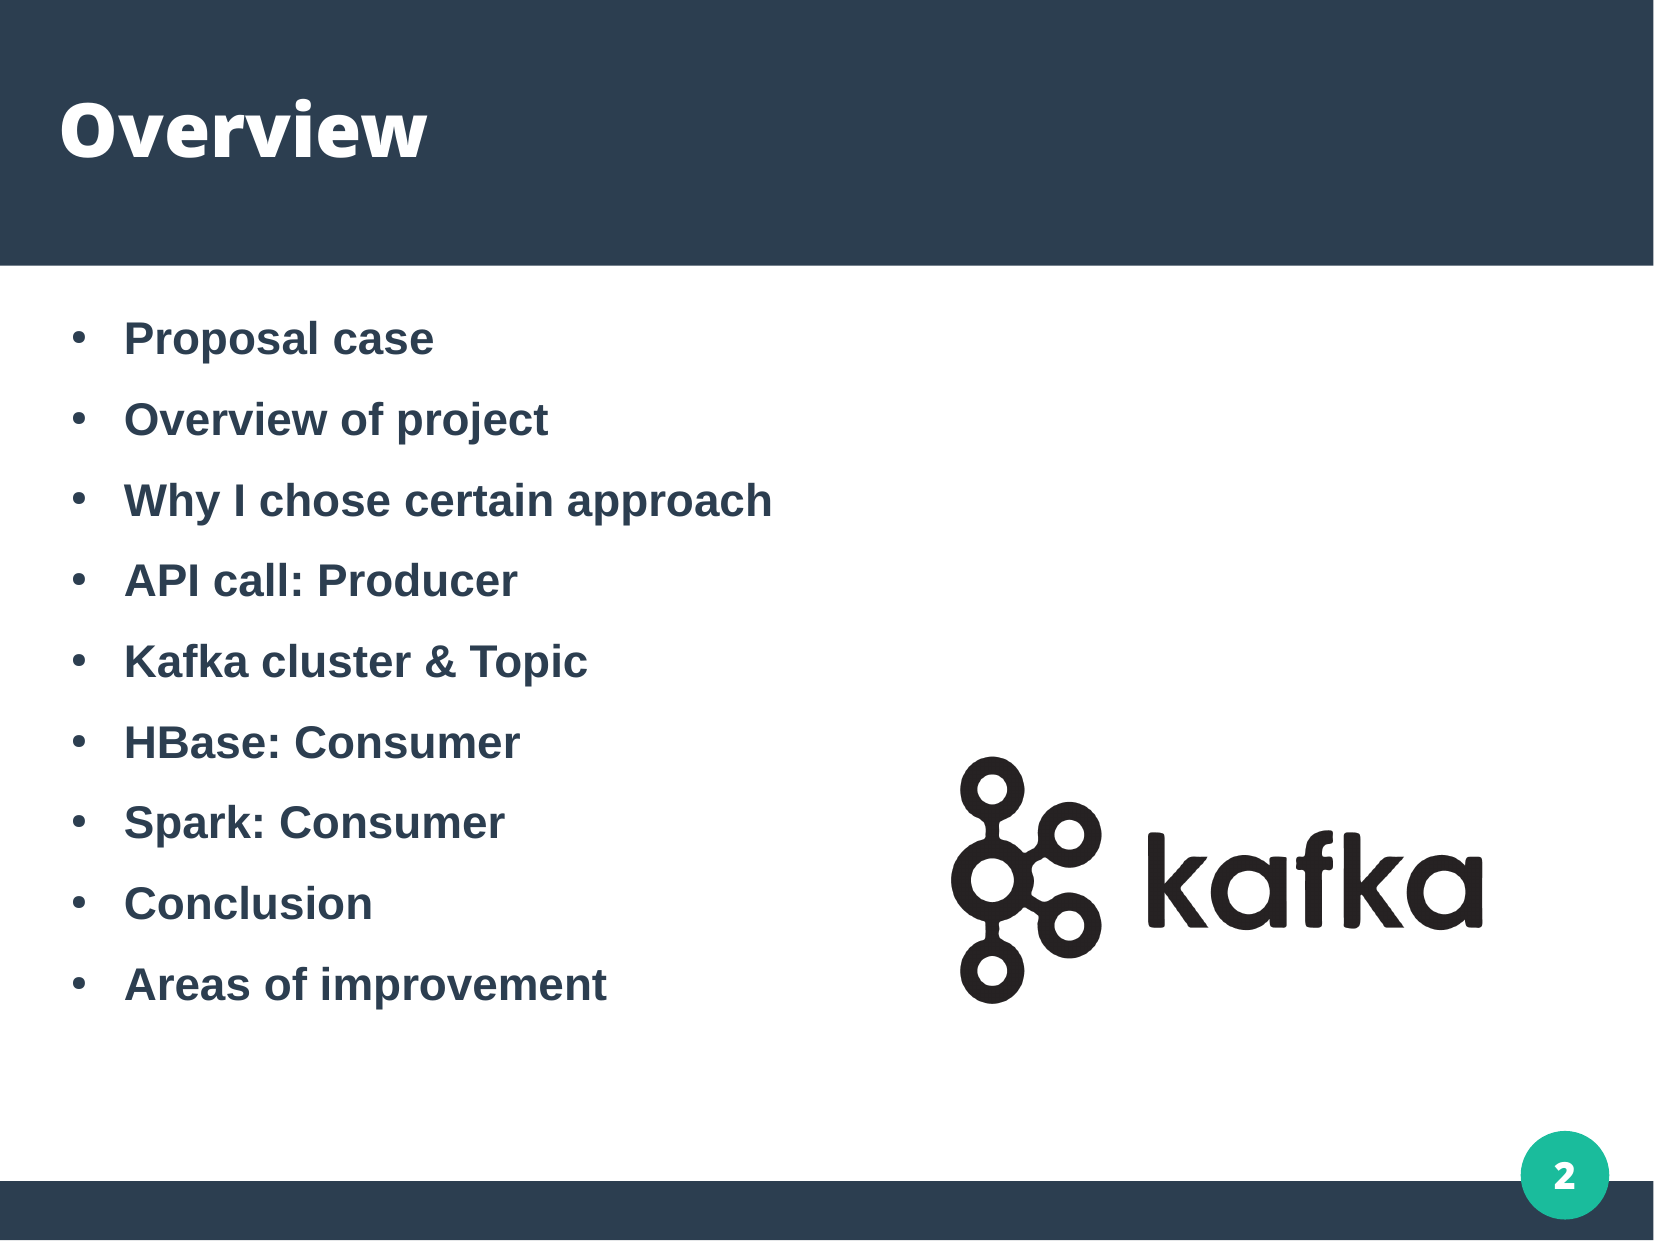

# Overview
Proposal case
Overview of project
Why I chose certain approach
API call: Producer
Kafka cluster & Topic
HBase: Consumer
Spark: Consumer
Conclusion
Areas of improvement
2